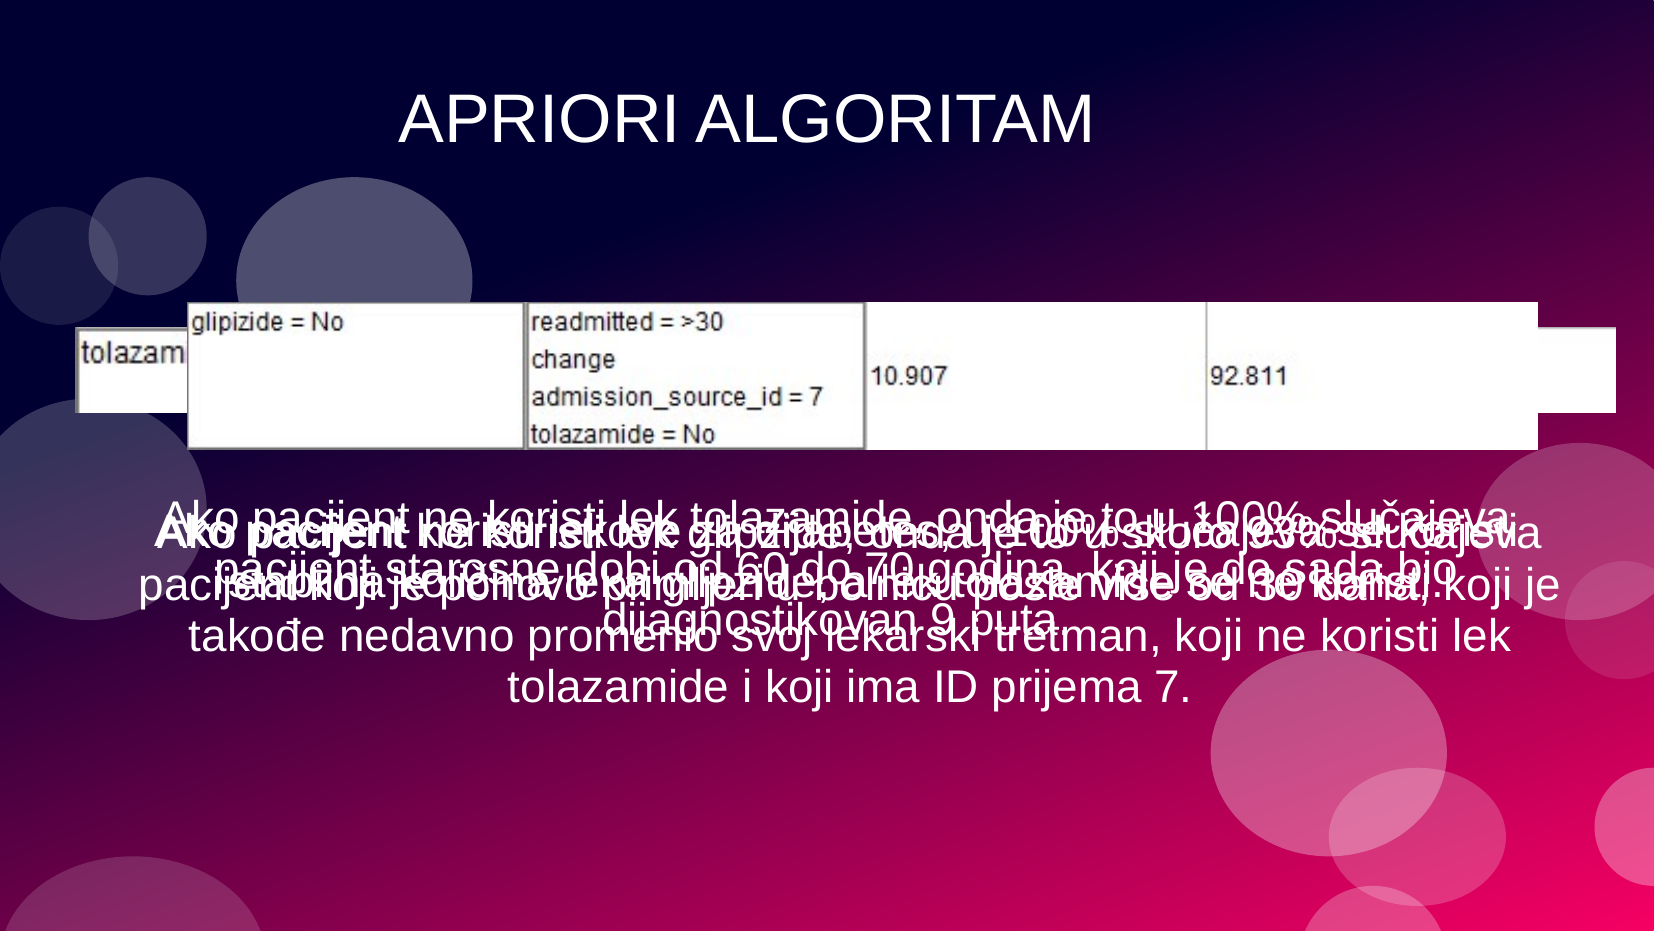

# APRIORI ALGORITAM
Ako pacijent ne koristi lek glipzide, onda je to u skoro 93% slučajeva pacijent koji je ponovo primljen u bolnicu posle više od 30 dana, koji je takođe nedavno promenio svoj lekarski tretman, koji ne koristi lek tolazamide i koji ima ID prijema 7.
Ako pacijent koristi lekove za dijabetes, u 100% slučajeva se koristi stabilna količina leka glipzide, a lek tolazamide se ne koristi.
Ako pacijent ne koristi lek tolazamide, onda je to u 100% slučajeva pacijent starosne dobi od 60 do 70 godina, koji je do sada bio dijagnostikovan 9 puta.